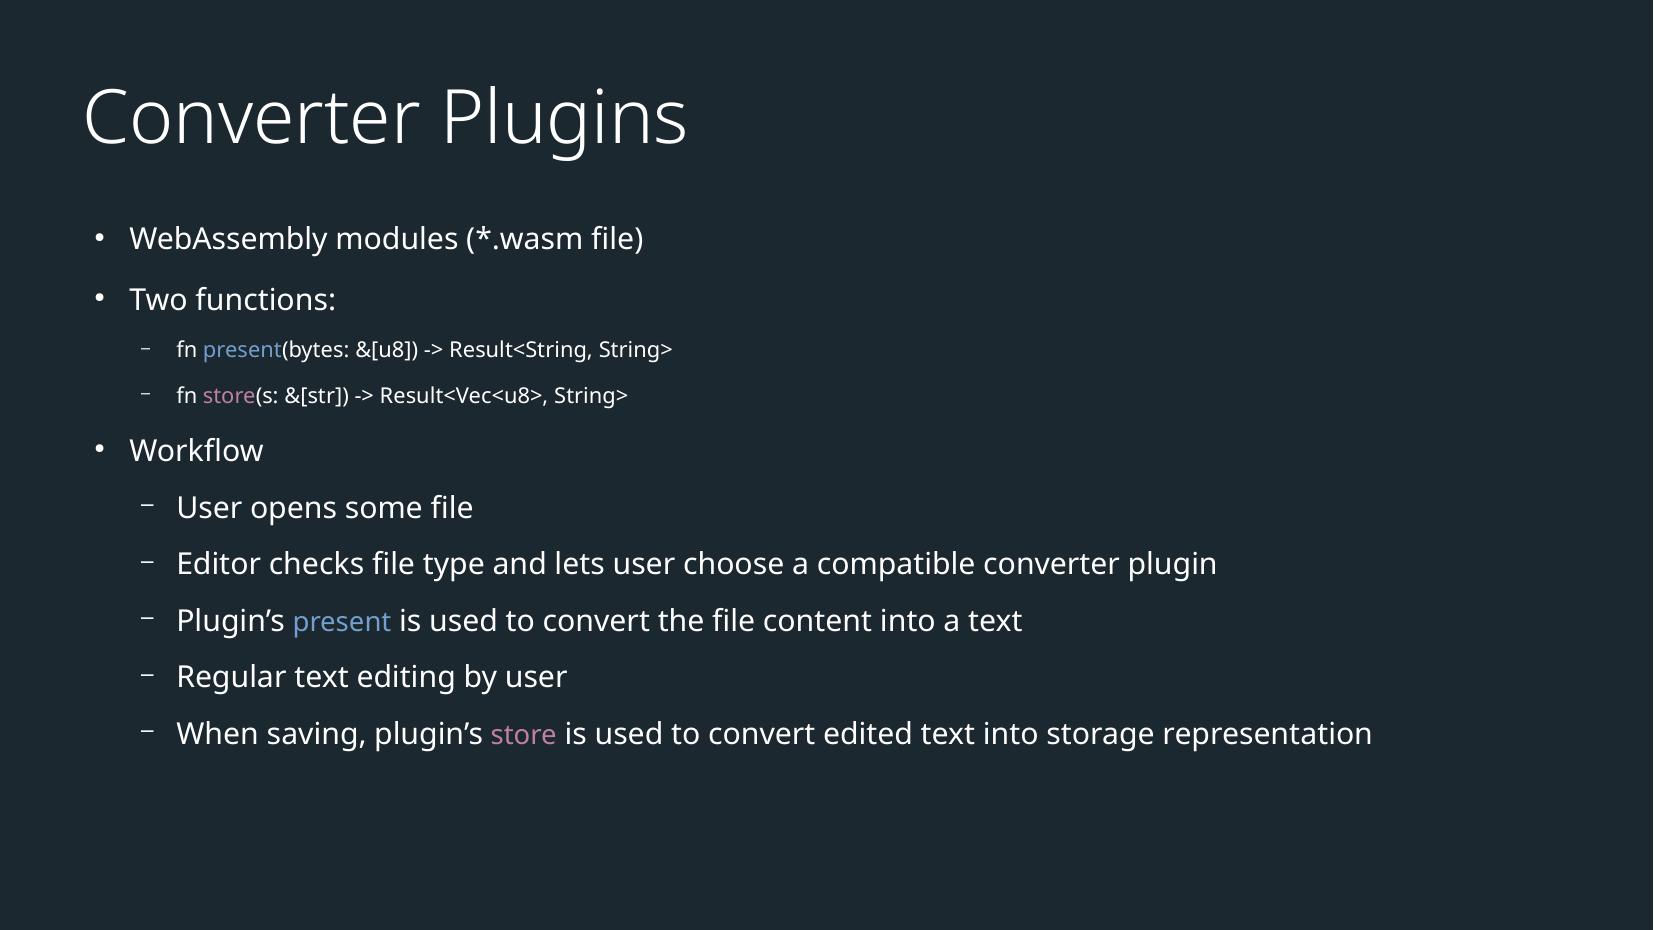

# Converter Plugins
WebAssembly modules (*.wasm file)
Two functions:
fn present(bytes: &[u8]) -> Result<String, String>
fn store(s: &[str]) -> Result<Vec<u8>, String>
Workflow
User opens some file
Editor checks file type and lets user choose a compatible converter plugin
Plugin’s present is used to convert the file content into a text
Regular text editing by user
When saving, plugin’s store is used to convert edited text into storage representation